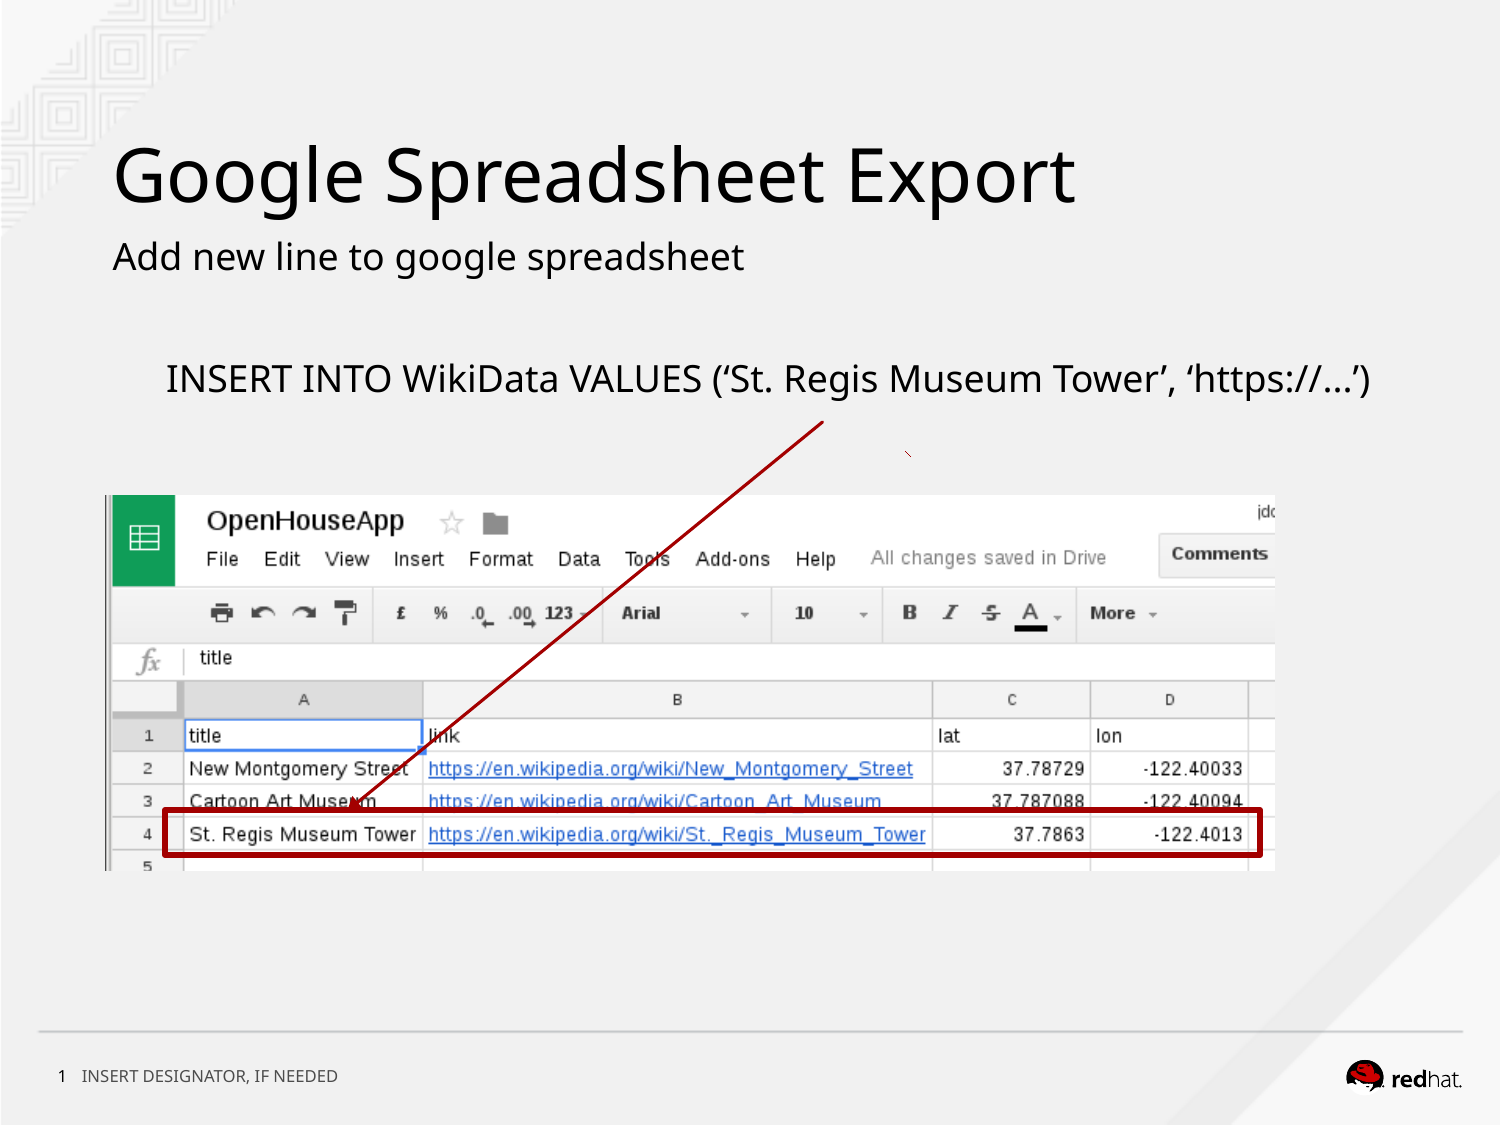

# Google Spreadsheet Export
Add new line to google spreadsheet
INSERT INTO WikiData VALUES (‘St. Regis Museum Tower’, ‘https://...’)
1
INSERT DESIGNATOR, IF NEEDED